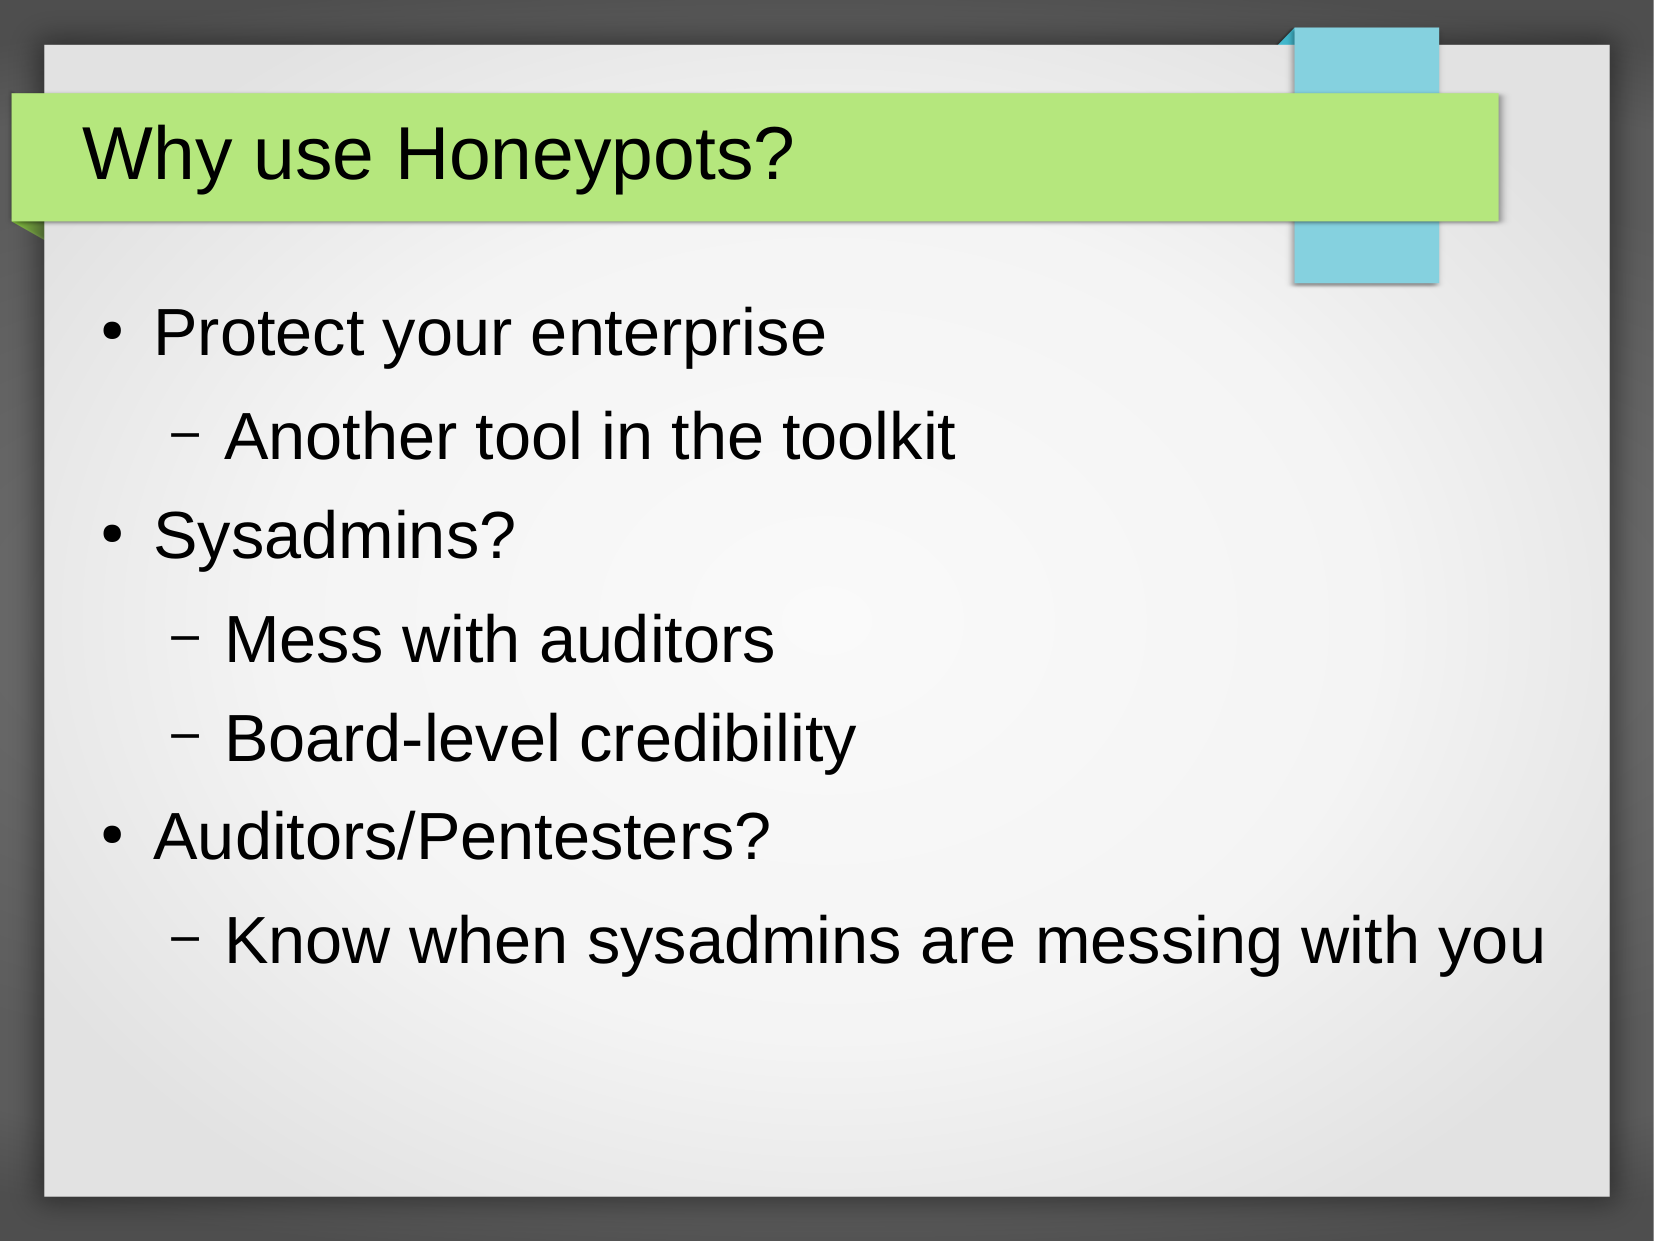

# Why use Honeypots?
Protect your enterprise
Another tool in the toolkit
Sysadmins?
Mess with auditors
Board-level credibility
Auditors/Pentesters?
Know when sysadmins are messing with you